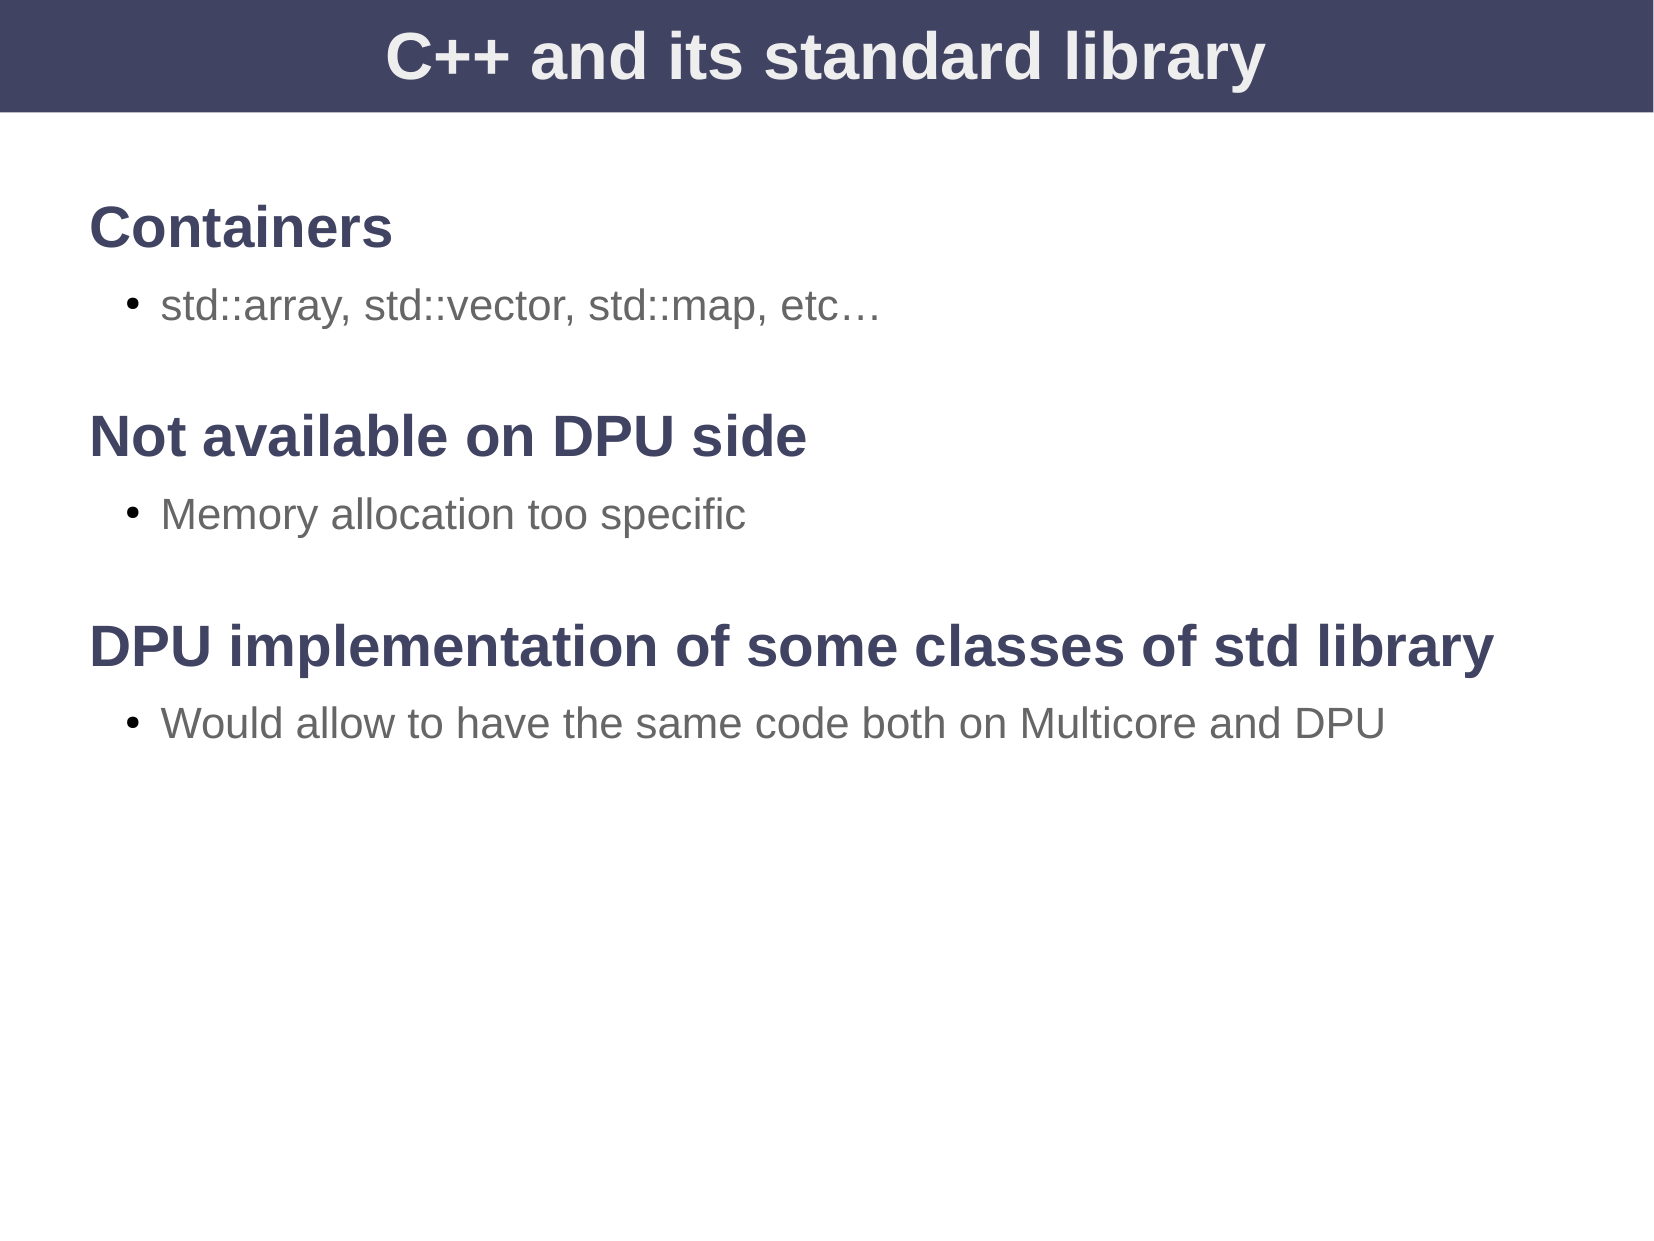

C++ and its standard library
Containers
std::array, std::vector, std::map, etc…
Not available on DPU side
Memory allocation too specific
DPU implementation of some classes of std library
Would allow to have the same code both on Multicore and DPU